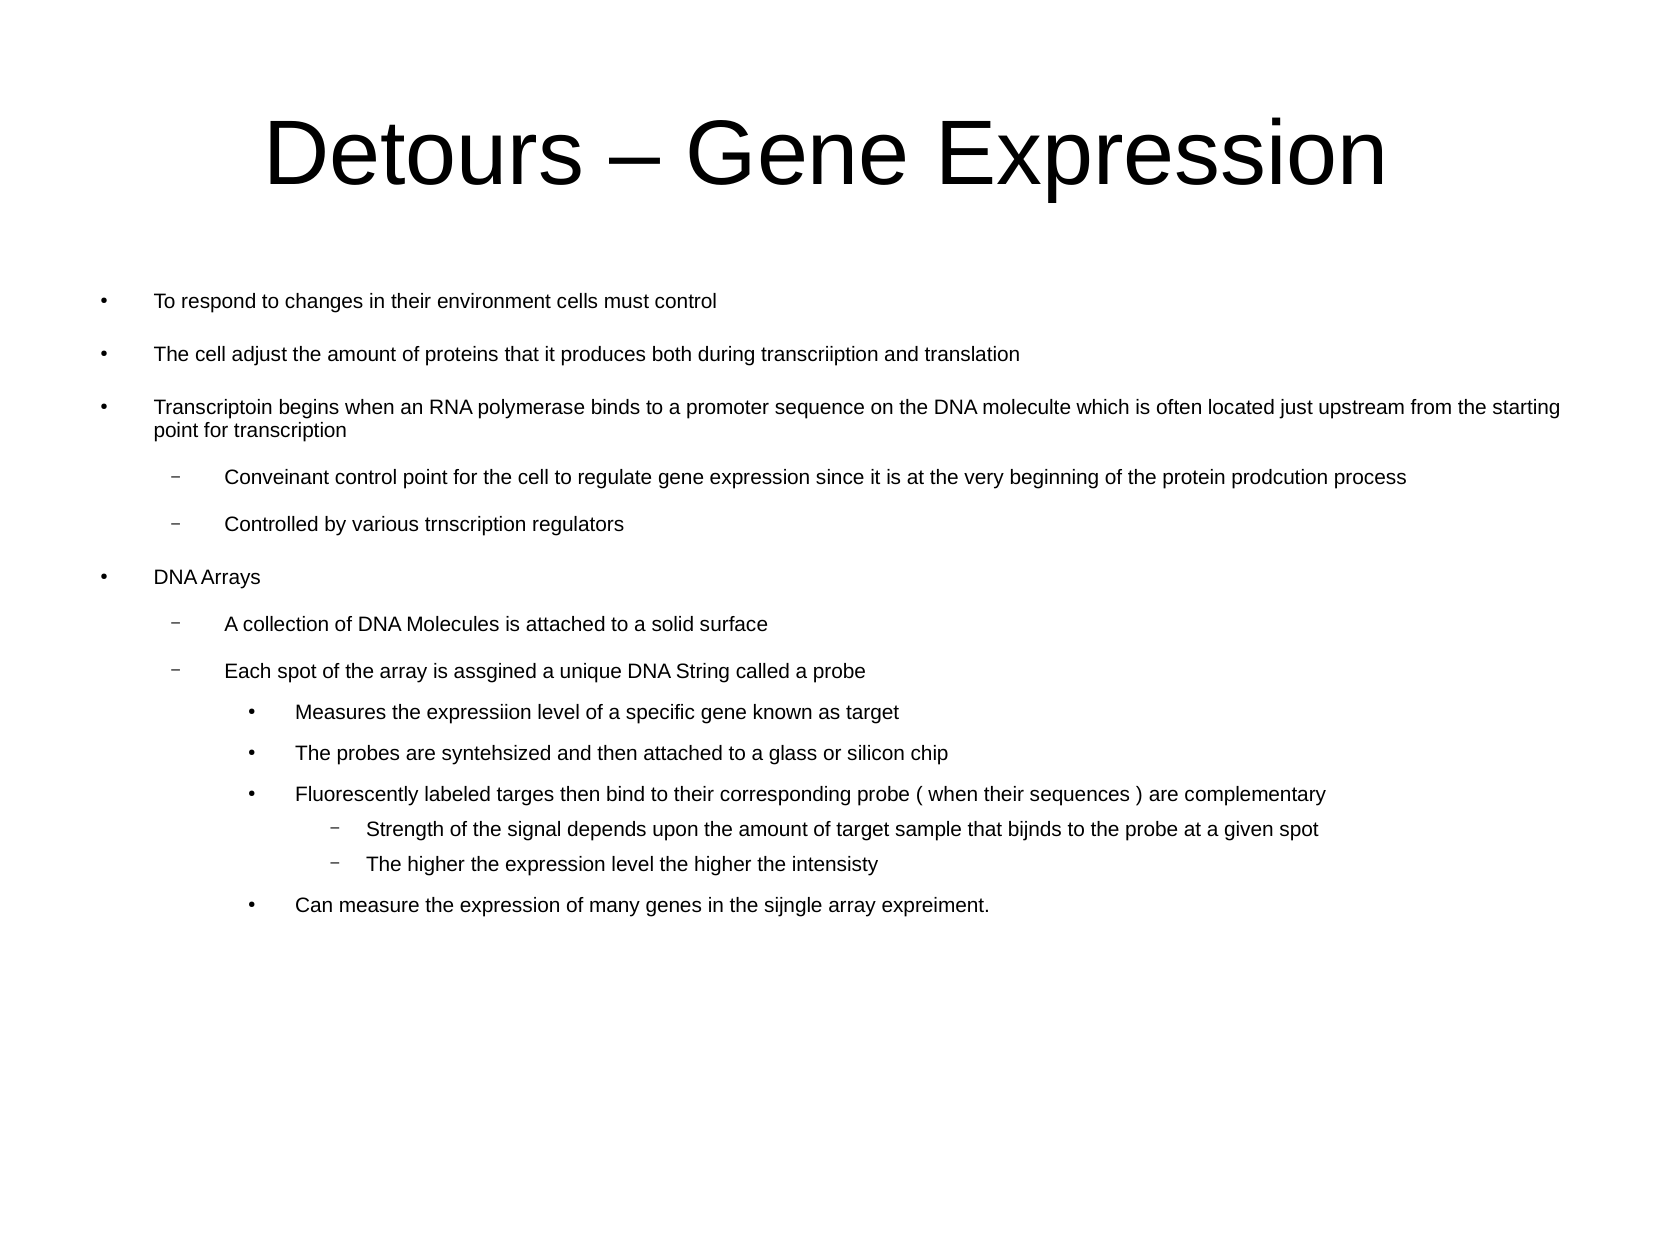

# Detours – Gene Expression
To respond to changes in their environment cells must control
The cell adjust the amount of proteins that it produces both during transcriiption and translation
Transcriptoin begins when an RNA polymerase binds to a promoter sequence on the DNA moleculte which is often located just upstream from the starting point for transcription
Conveinant control point for the cell to regulate gene expression since it is at the very beginning of the protein prodcution process
Controlled by various trnscription regulators
DNA Arrays
A collection of DNA Molecules is attached to a solid surface
Each spot of the array is assgined a unique DNA String called a probe
Measures the expressiion level of a specific gene known as target
The probes are syntehsized and then attached to a glass or silicon chip
Fluorescently labeled targes then bind to their corresponding probe ( when their sequences ) are complementary
Strength of the signal depends upon the amount of target sample that bijnds to the probe at a given spot
The higher the expression level the higher the intensisty
Can measure the expression of many genes in the sijngle array expreiment.